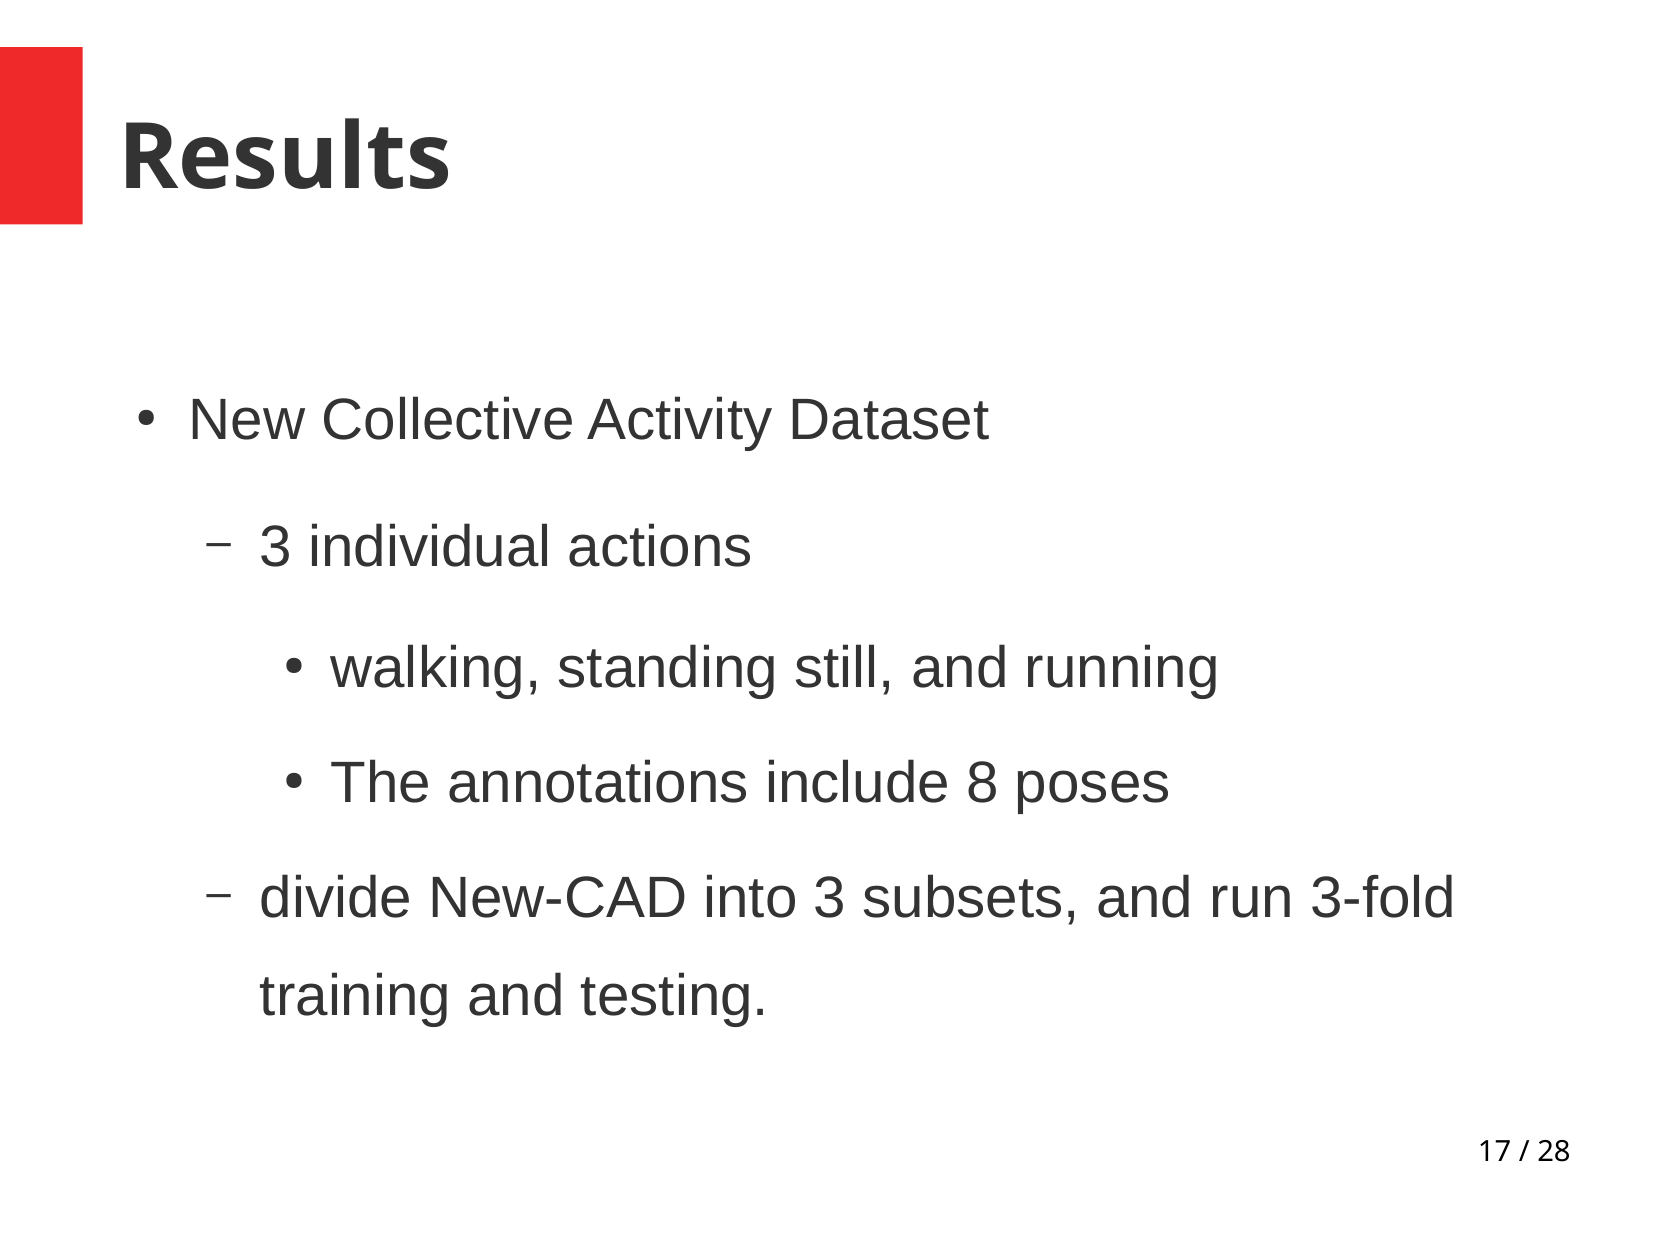

# Results
New Collective Activity Dataset
3 individual actions
walking, standing still, and running
The annotations include 8 poses
divide New-CAD into 3 subsets, and run 3-fold training and testing.
17